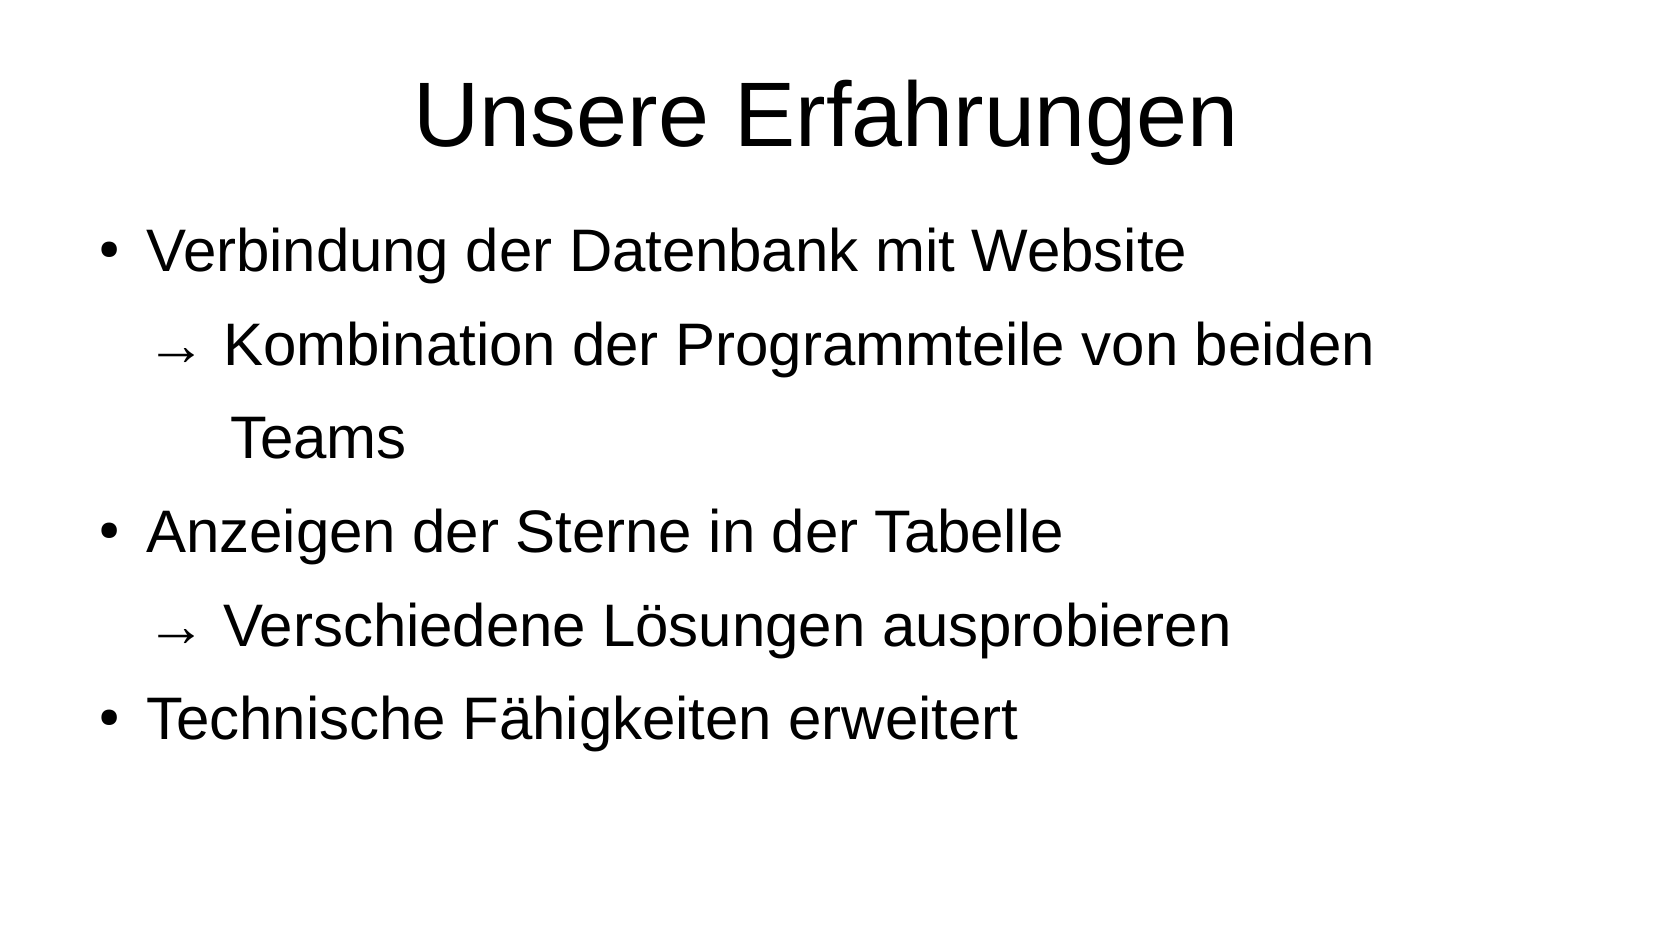

# Unsere Erfahrungen
Verbindung der Datenbank mit Website
→ Kombination der Programmteile von beiden
 Teams
Anzeigen der Sterne in der Tabelle
→ Verschiedene Lösungen ausprobieren
Technische Fähigkeiten erweitert